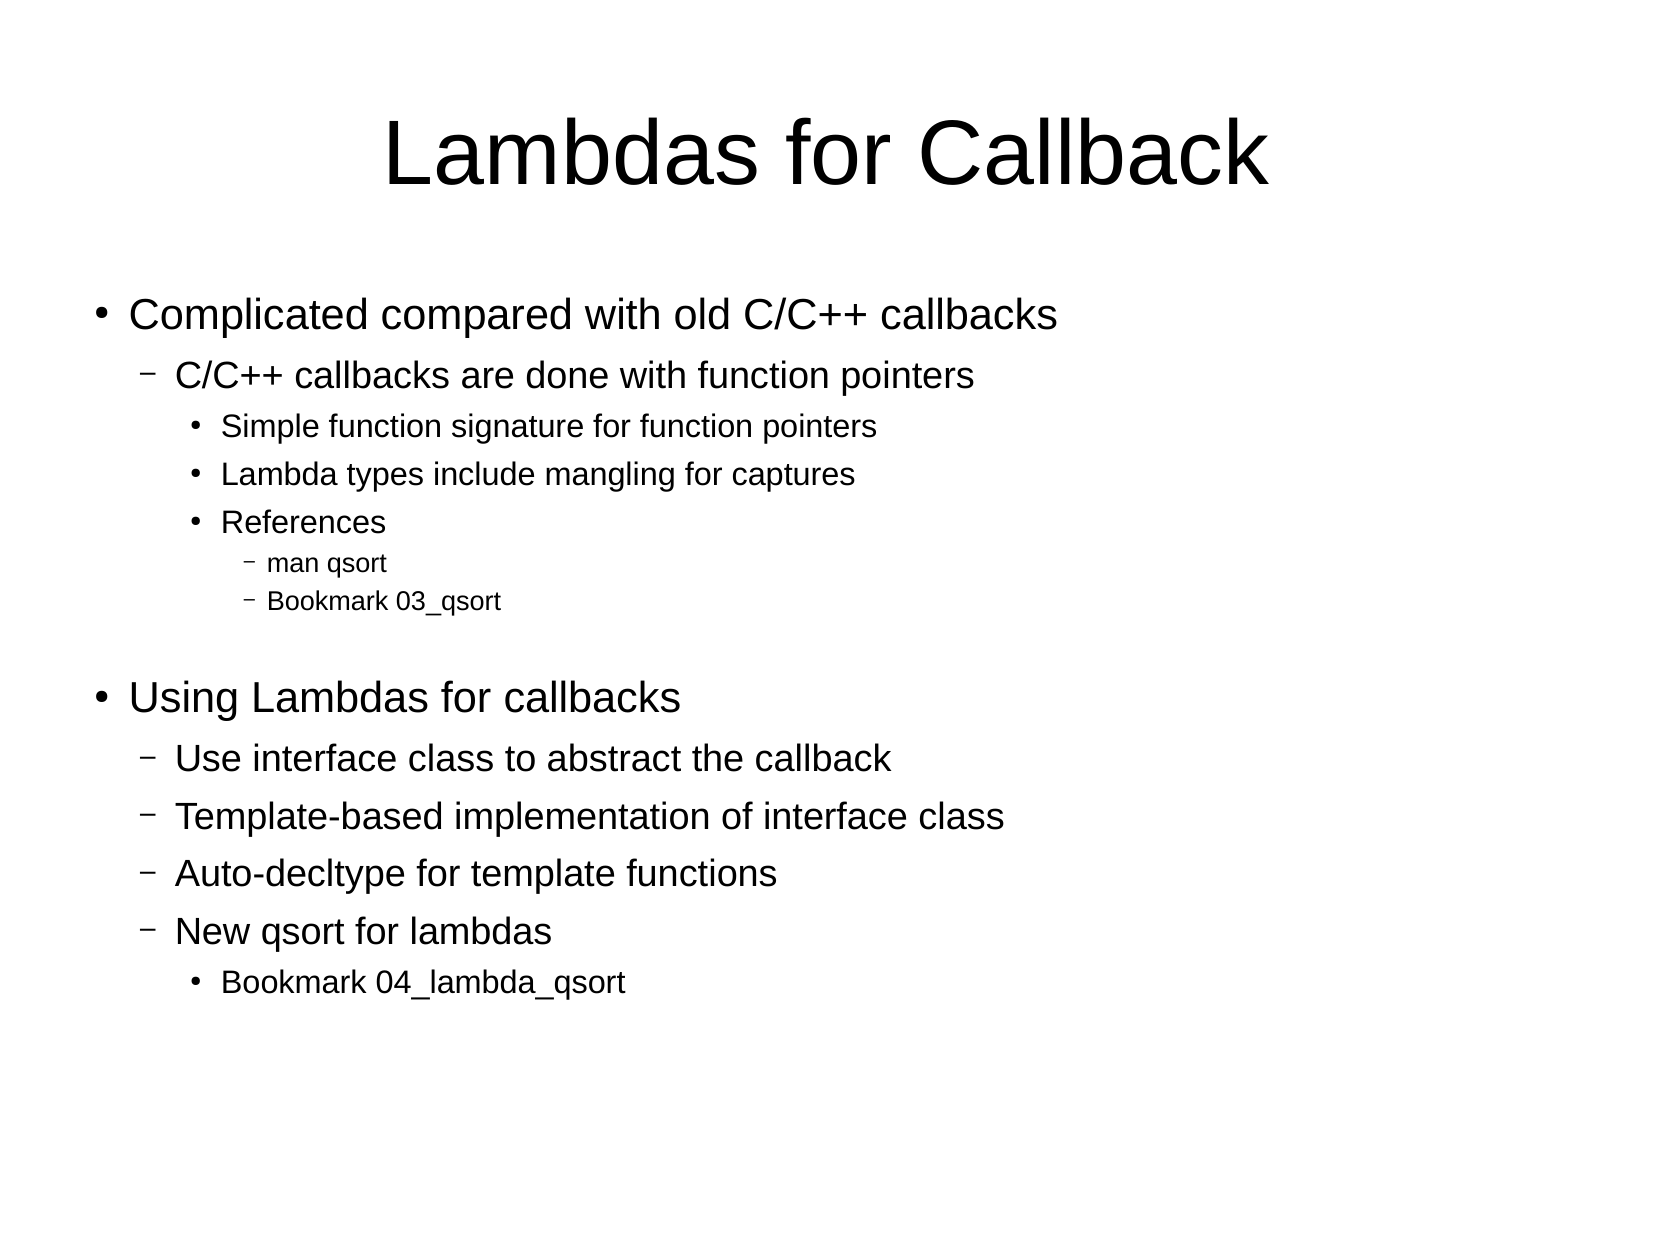

# Lambdas for Callback
Complicated compared with old C/C++ callbacks
C/C++ callbacks are done with function pointers
Simple function signature for function pointers
Lambda types include mangling for captures
References
man qsort
Bookmark 03_qsort
Using Lambdas for callbacks
Use interface class to abstract the callback
Template-based implementation of interface class
Auto-decltype for template functions
New qsort for lambdas
Bookmark 04_lambda_qsort